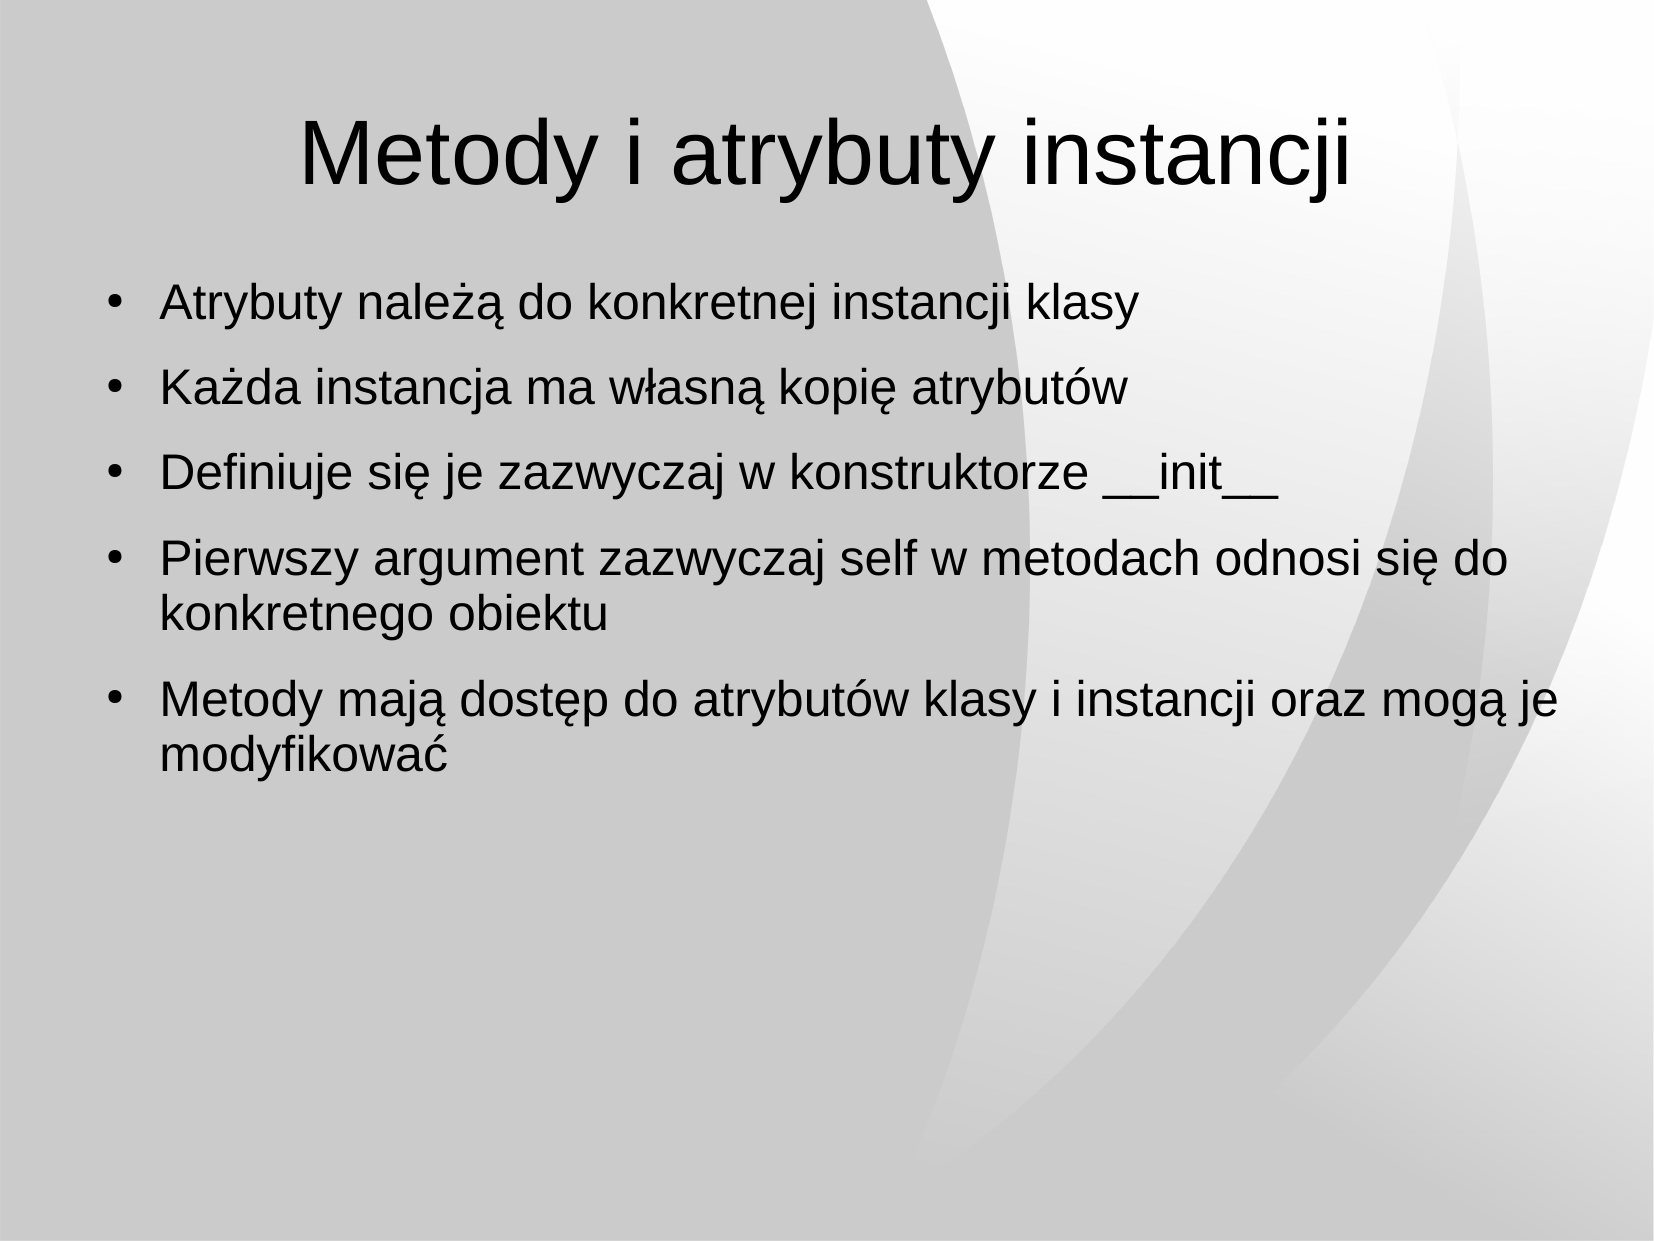

# Metody i atrybuty instancji
Atrybuty należą do konkretnej instancji klasy
Każda instancja ma własną kopię atrybutów
Definiuje się je zazwyczaj w konstruktorze __init__
Pierwszy argument zazwyczaj self w metodach odnosi się do konkretnego obiektu
Metody mają dostęp do atrybutów klasy i instancji oraz mogą je modyfikować